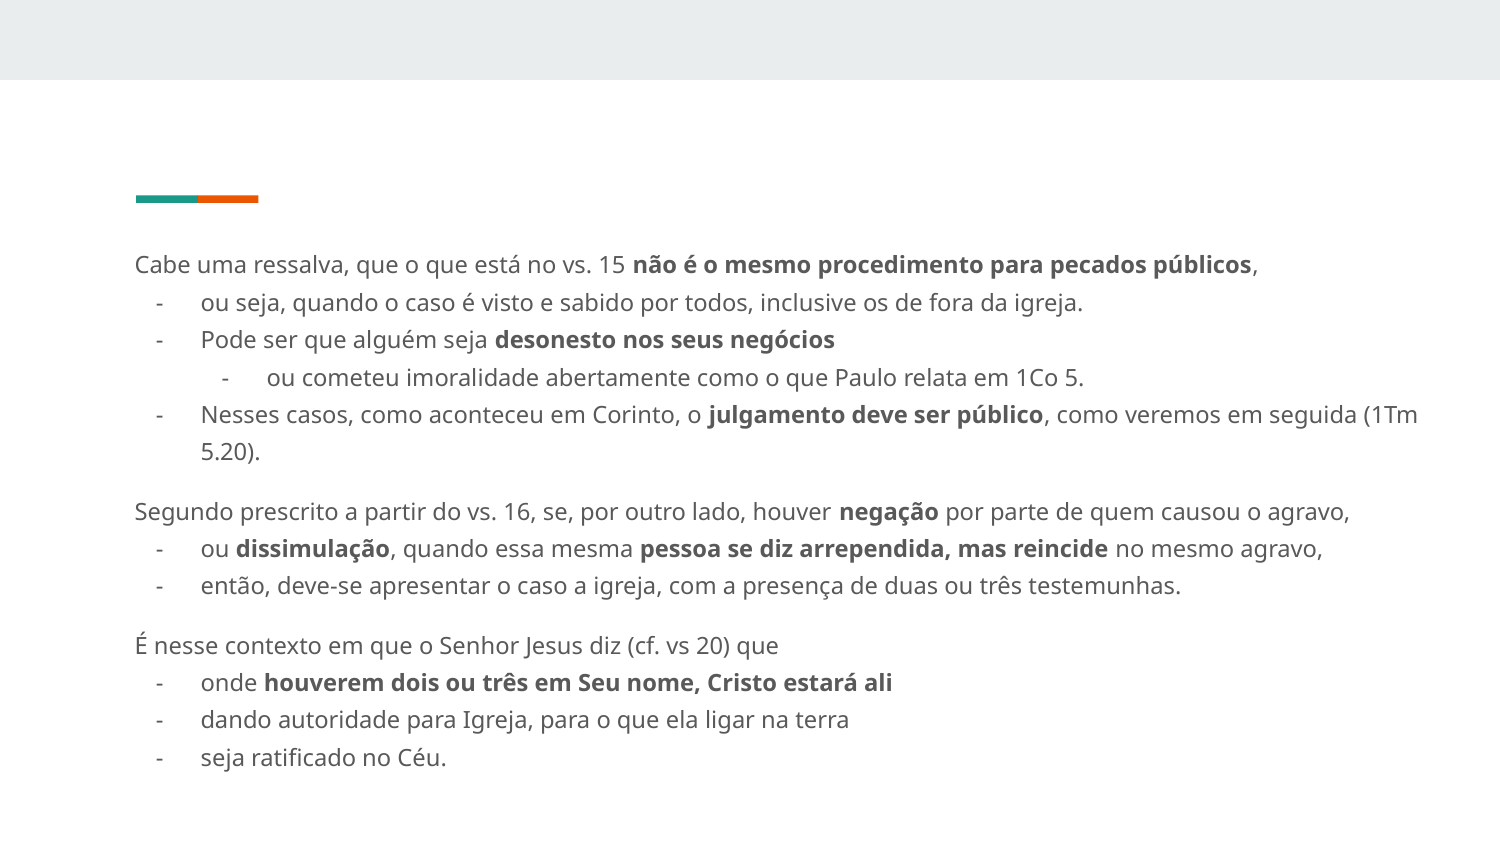

#
Cabe uma ressalva, que o que está no vs. 15 não é o mesmo procedimento para pecados públicos,
ou seja, quando o caso é visto e sabido por todos, inclusive os de fora da igreja.
Pode ser que alguém seja desonesto nos seus negócios
ou cometeu imoralidade abertamente como o que Paulo relata em 1Co 5.
Nesses casos, como aconteceu em Corinto, o julgamento deve ser público, como veremos em seguida (1Tm 5.20).
Segundo prescrito a partir do vs. 16, se, por outro lado, houver negação por parte de quem causou o agravo,
ou dissimulação, quando essa mesma pessoa se diz arrependida, mas reincide no mesmo agravo,
então, deve-se apresentar o caso a igreja, com a presença de duas ou três testemunhas.
É nesse contexto em que o Senhor Jesus diz (cf. vs 20) que
onde houverem dois ou três em Seu nome, Cristo estará ali
dando autoridade para Igreja, para o que ela ligar na terra
seja ratificado no Céu.